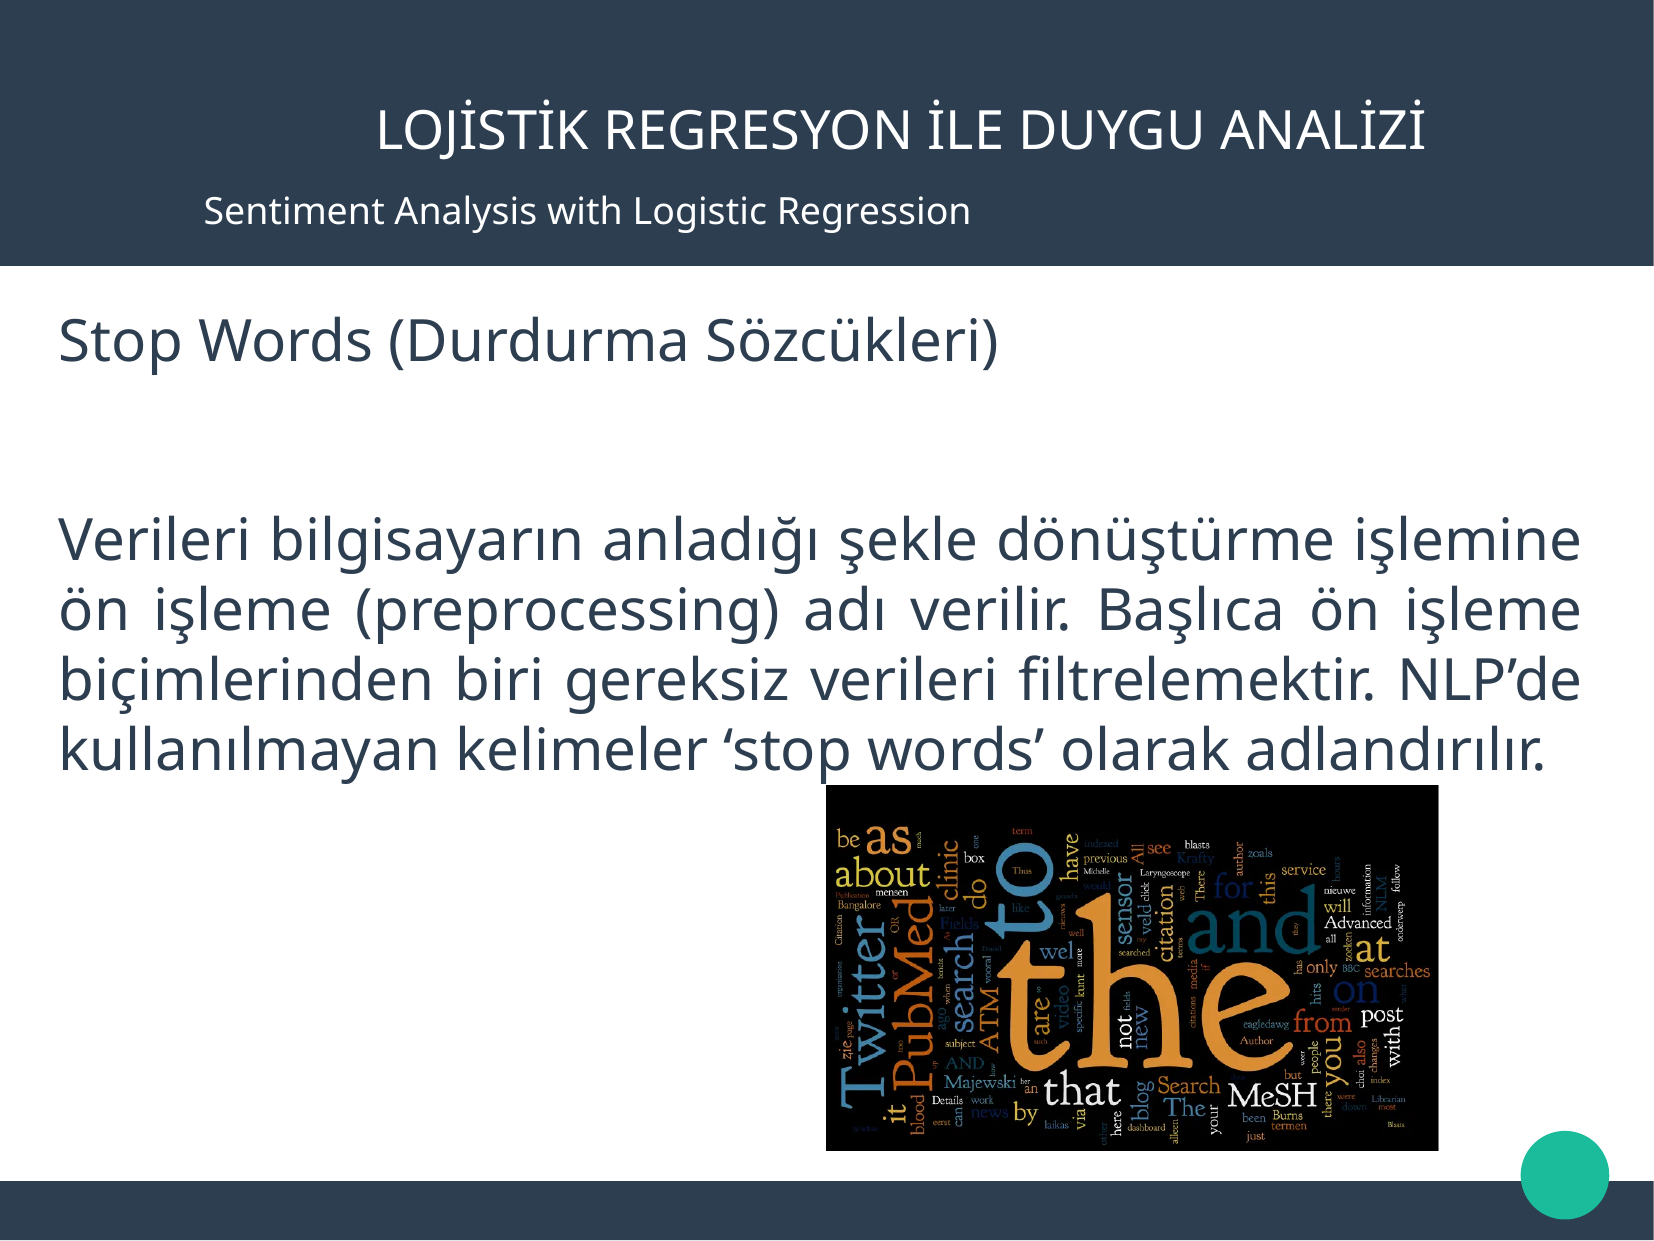

# LOJİSTİK REGRESYON İLE DUYGU ANALİZİ
Sentiment Analysis with Logistic Regression
Stop Words (Durdurma Sözcükleri)
Verileri bilgisayarın anladığı şekle dönüştürme işlemine ön işleme (preprocessing) adı verilir. Başlıca ön işleme biçimlerinden biri gereksiz verileri filtrelemektir. NLP’de kullanılmayan kelimeler ‘stop words’ olarak adlandırılır.